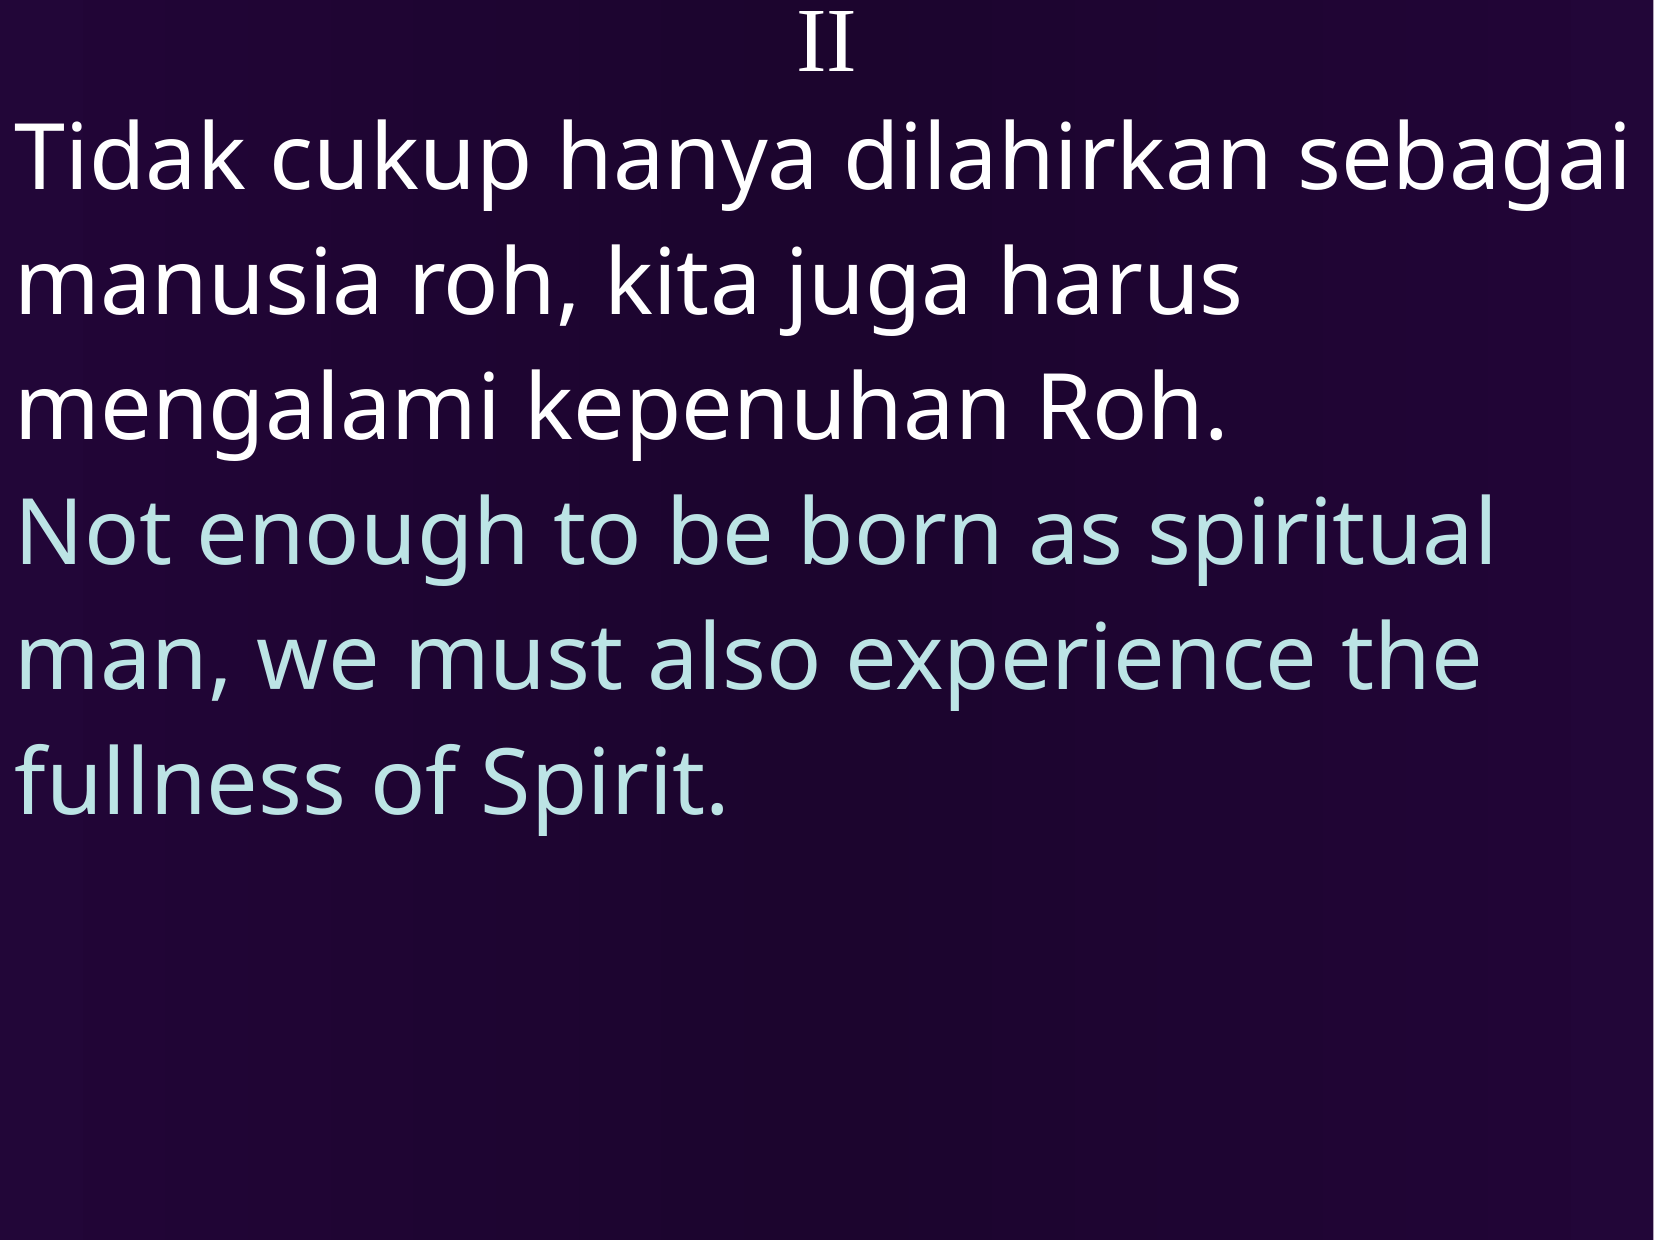

II
Tidak cukup hanya dilahirkan sebagai manusia roh, kita juga harus mengalami kepenuhan Roh.
Not enough to be born as spiritual man, we must also experience the fullness of Spirit.